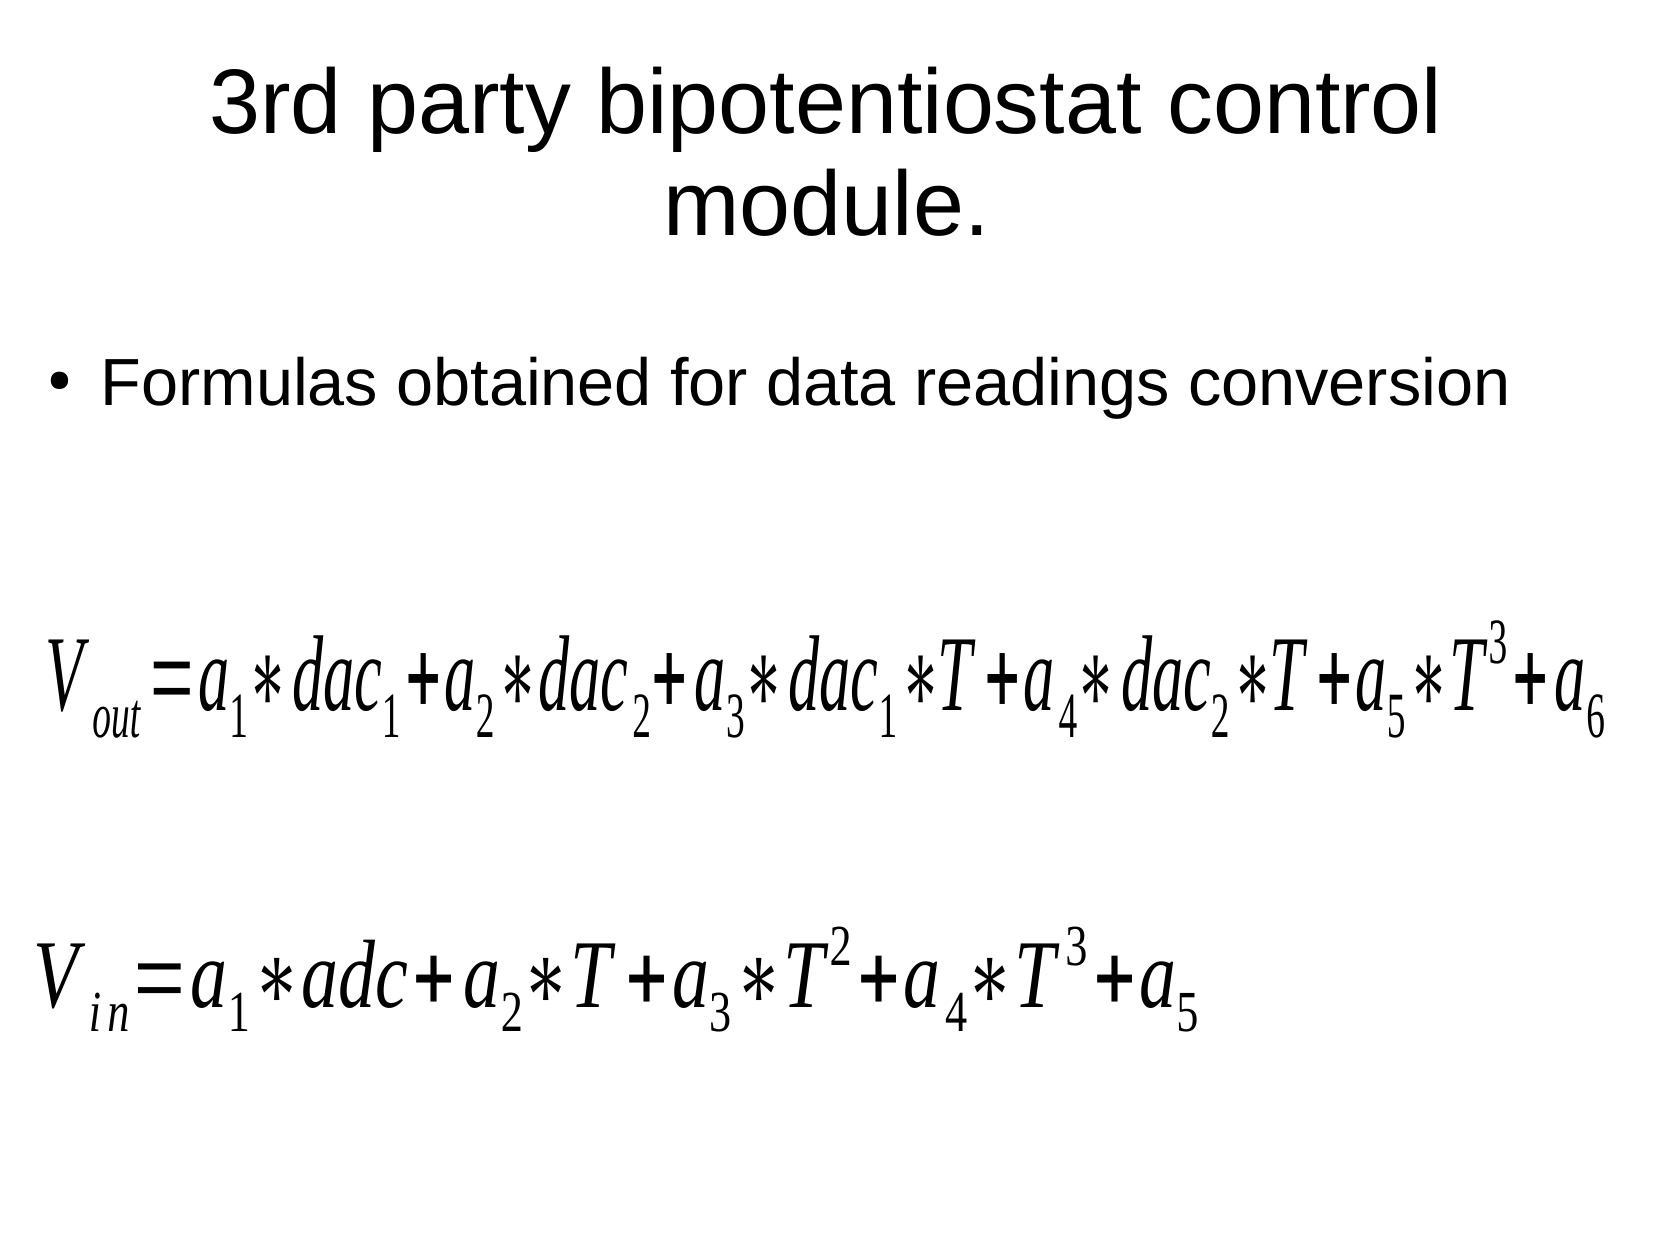

# 3rd party bipotentiostat control module.
Formulas obtained for data readings conversion